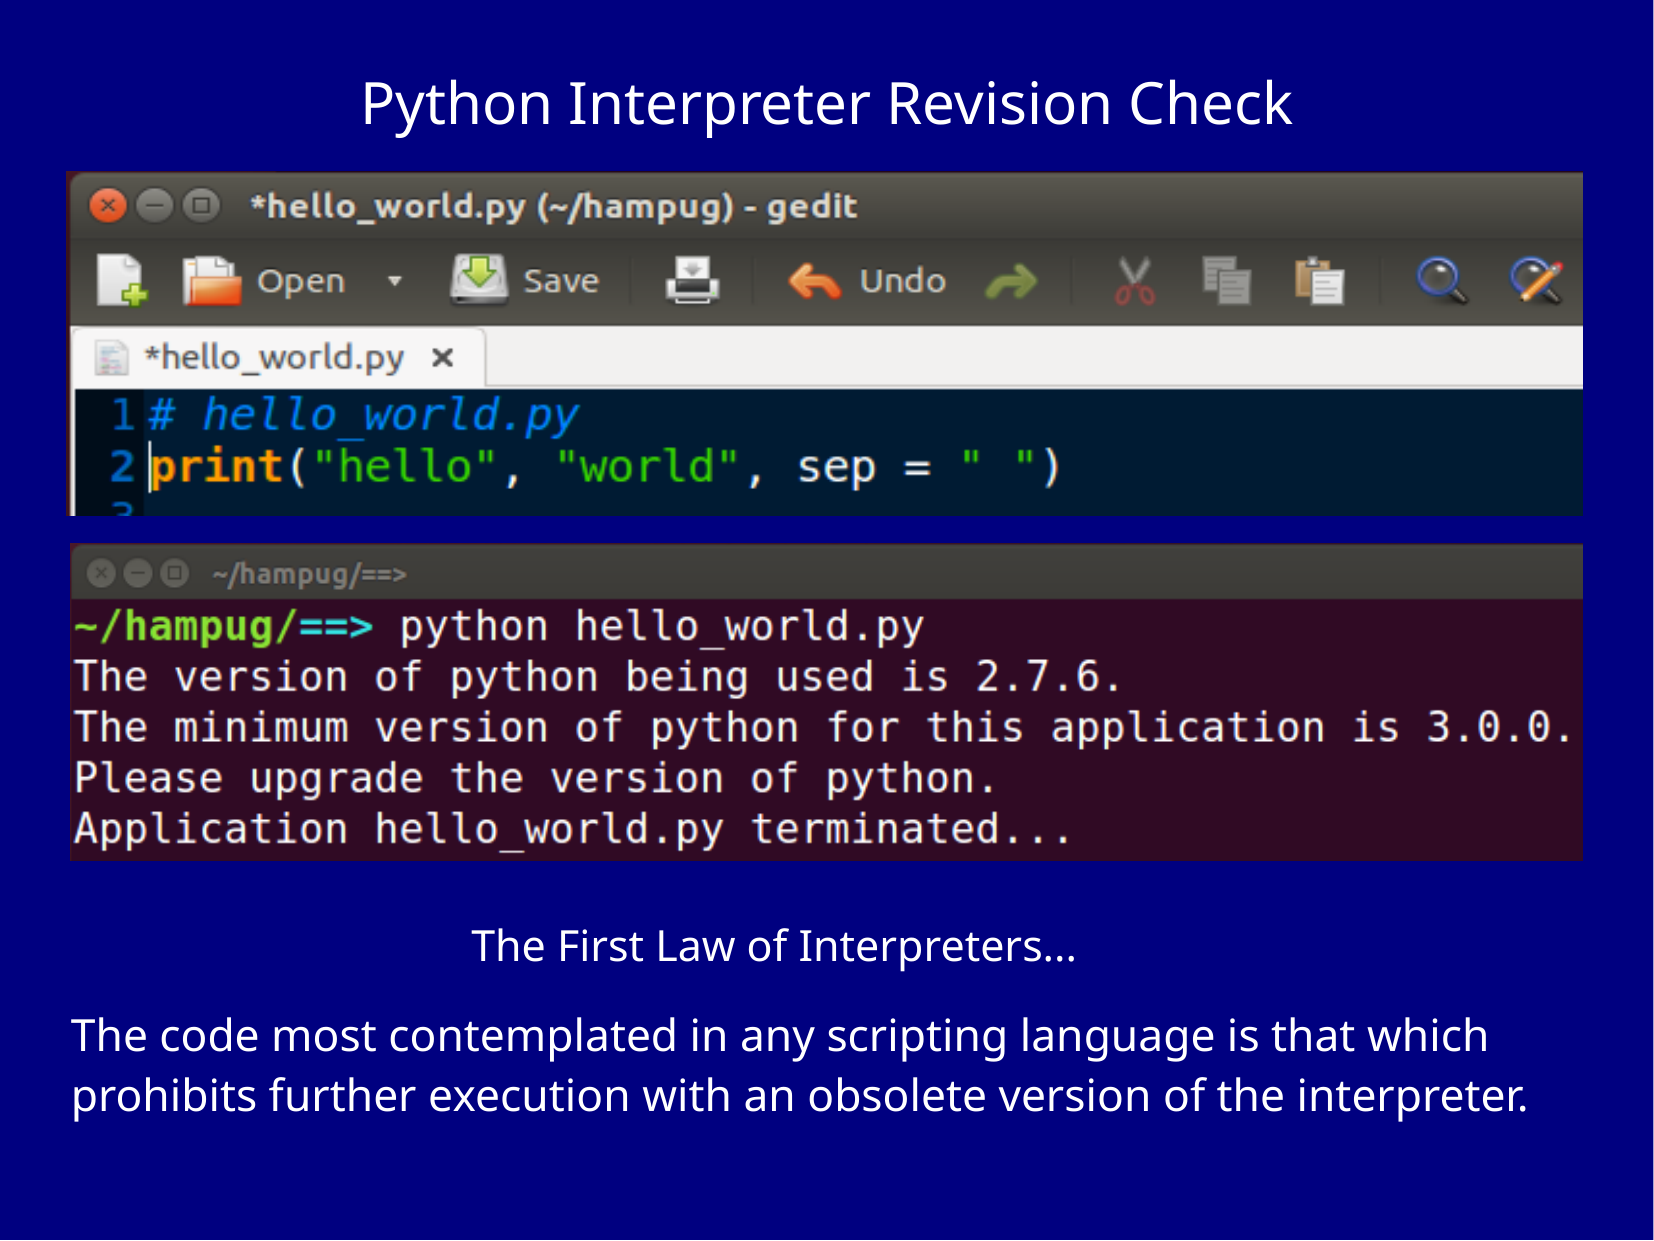

# Python Interpreter Revision Check
The First Law of Interpreters...
The code most contemplated in any scripting language is that which prohibits further execution with an obsolete version of the interpreter.